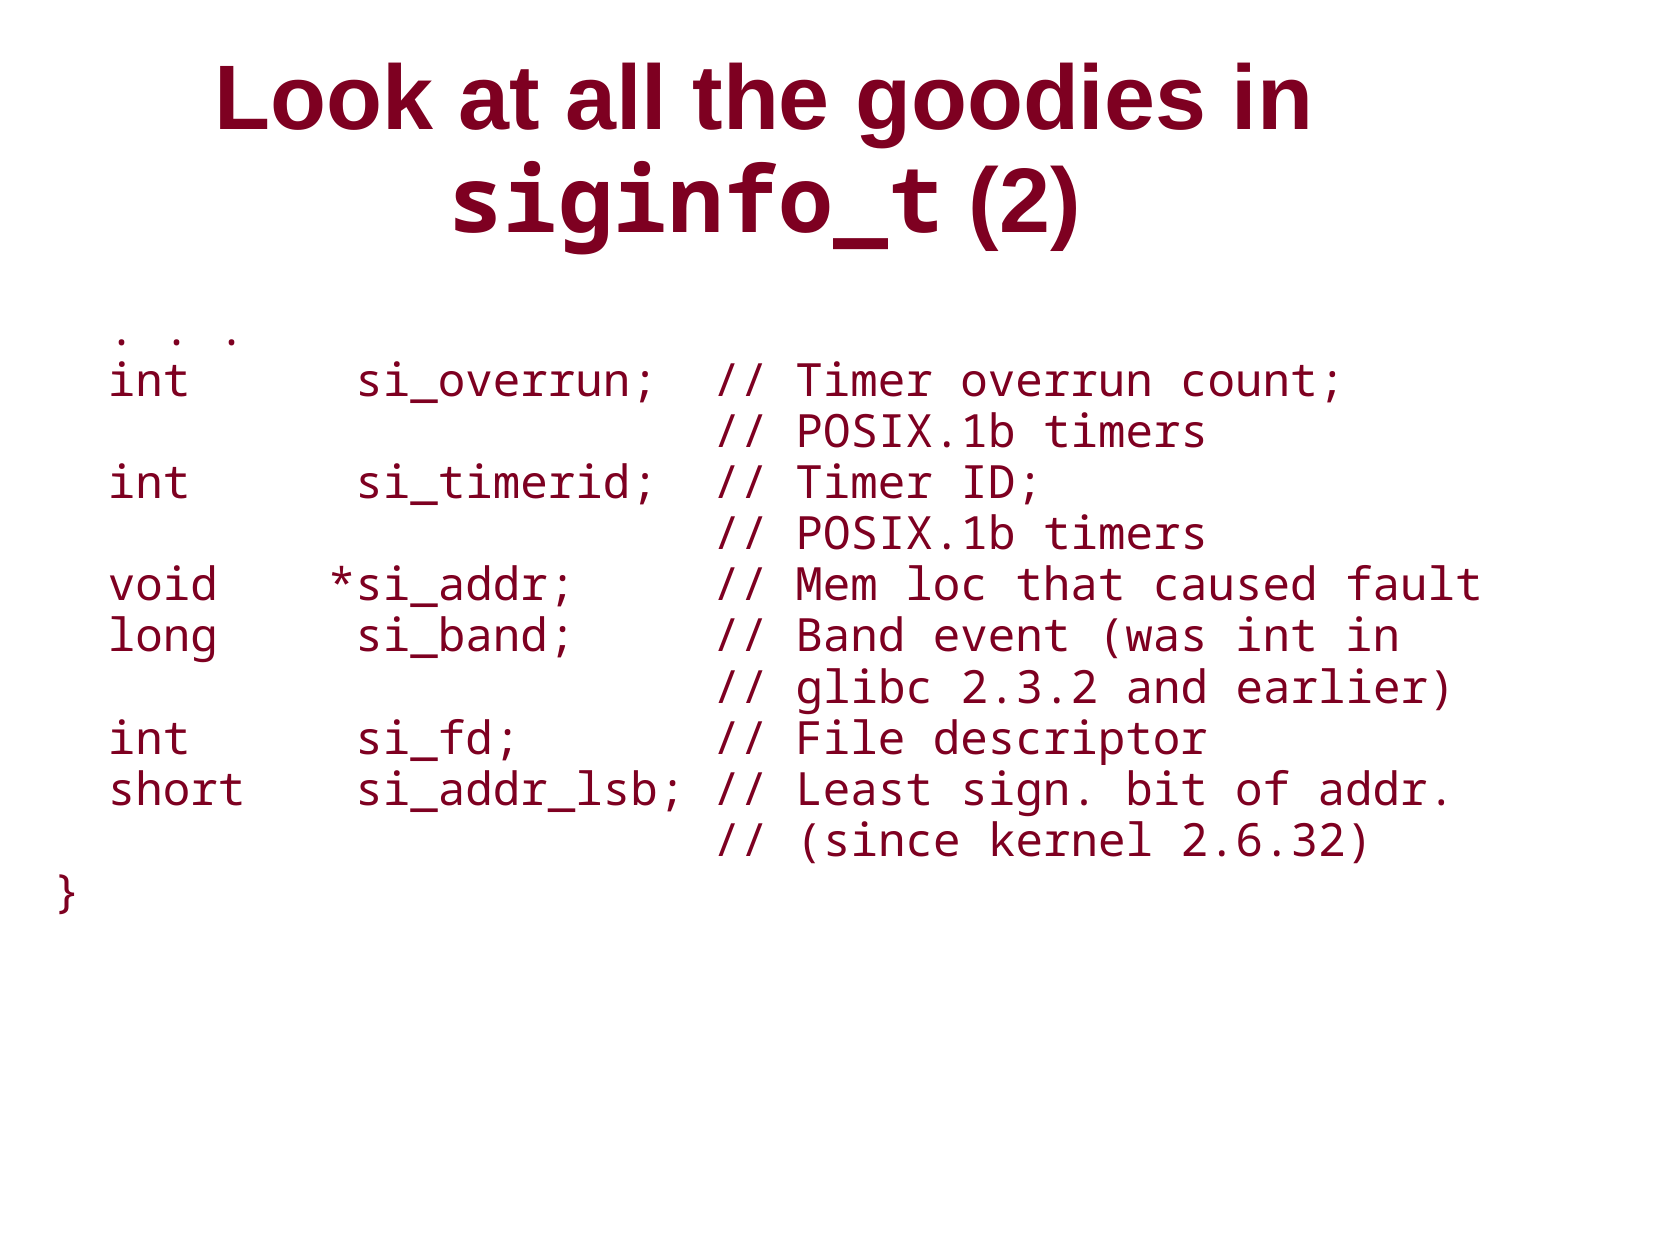

# Look at all the goodies in siginfo_t (2)
 . . .
 int si_overrun; // Timer overrun count;
 // POSIX.1b timers
 int si_timerid; // Timer ID;
 // POSIX.1b timers
 void *si_addr; // Mem loc that caused fault
 long si_band; // Band event (was int in
 // glibc 2.3.2 and earlier)
 int si_fd; // File descriptor
 short si_addr_lsb; // Least sign. bit of addr.
 // (since kernel 2.6.32)
}